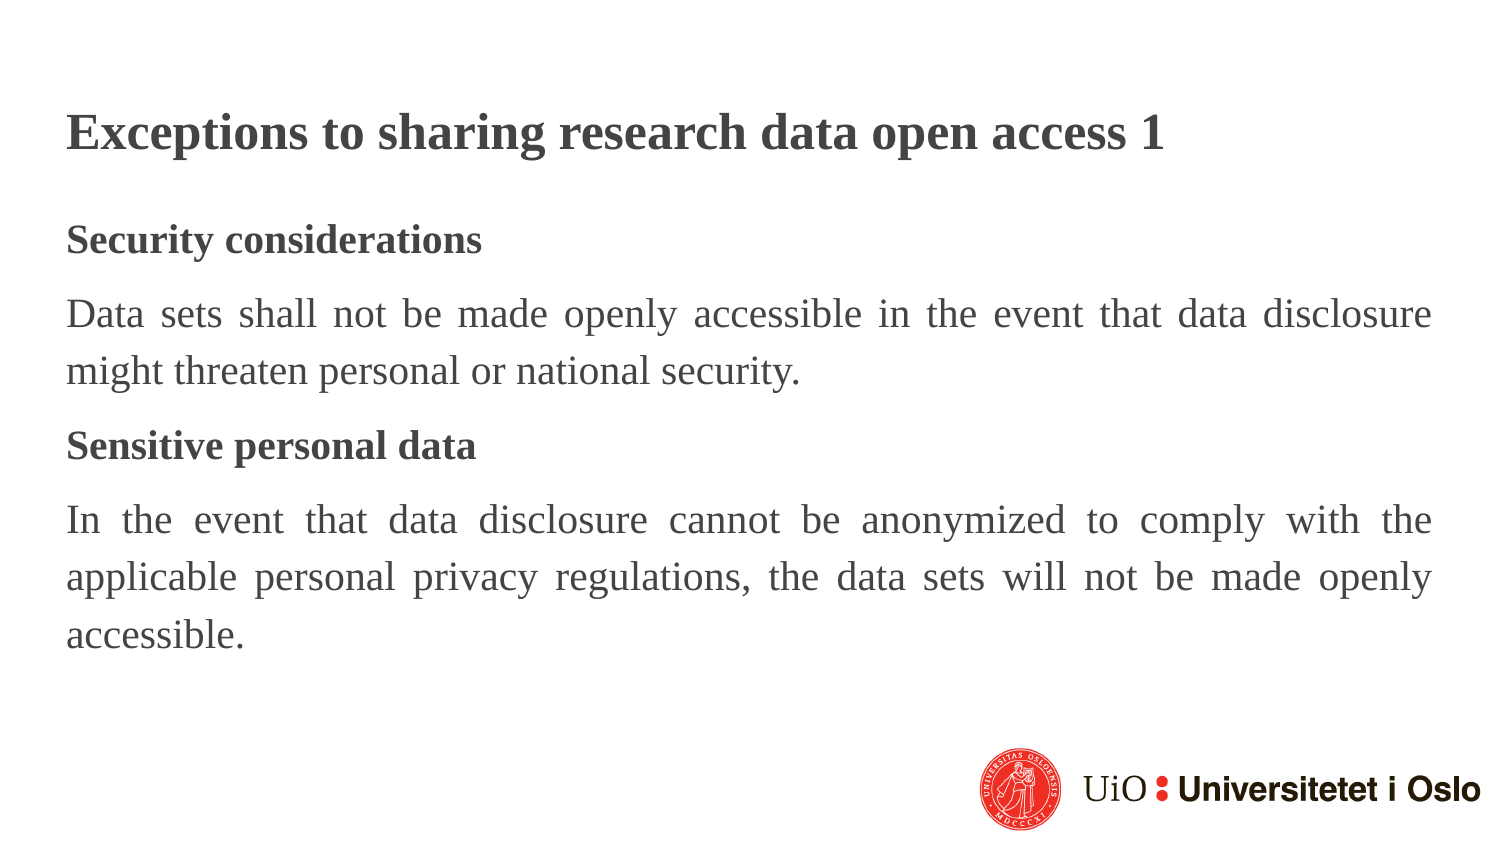

# Exceptions to sharing research data open access 1
Security considerations
Data sets shall not be made openly accessible in the event that data disclosure might threaten personal or national security.
Sensitive personal data
In the event that data disclosure cannot be anonymized to comply with the applicable personal privacy regulations, the data sets will not be made openly accessible.